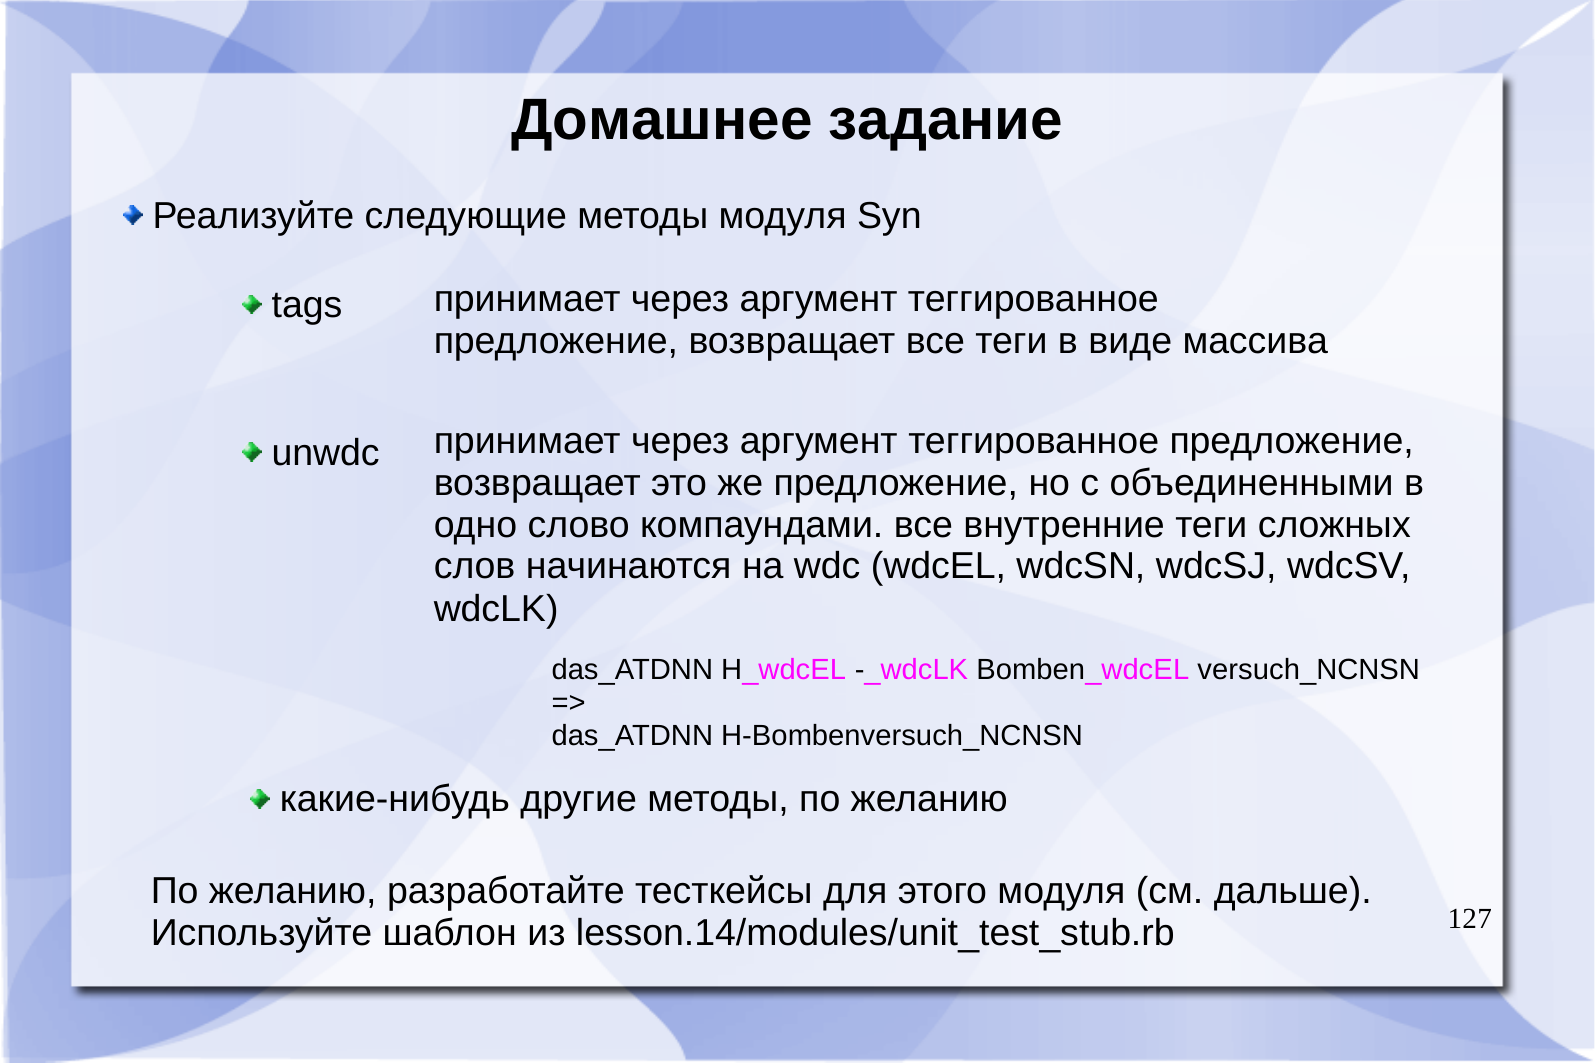

# Домашнее задание
 Реализуйте следующие методы модуля Syn
принимает через аргумент теггированное предложение, возвращает все теги в виде массива
 tags
принимает через аргумент теггированное предложение, возвращает это же предложение, но с объединенными в одно слово компаундами. все внутренние теги сложных слов начинаются на wdc (wdcEL, wdcSN, wdcSJ, wdcSV, wdcLK)
 unwdc
das_ATDNN H_wdcEL -_wdcLK Bomben_wdcEL versuch_NCNSN
=>
das_ATDNN H-Bombenversuch_NCNSN
 какие-нибудь другие методы, по желанию
По желанию, разработайте тесткейсы для этого модуля (см. дальше).
Используйте шаблон из lesson.14/modules/unit_test_stub.rb
127